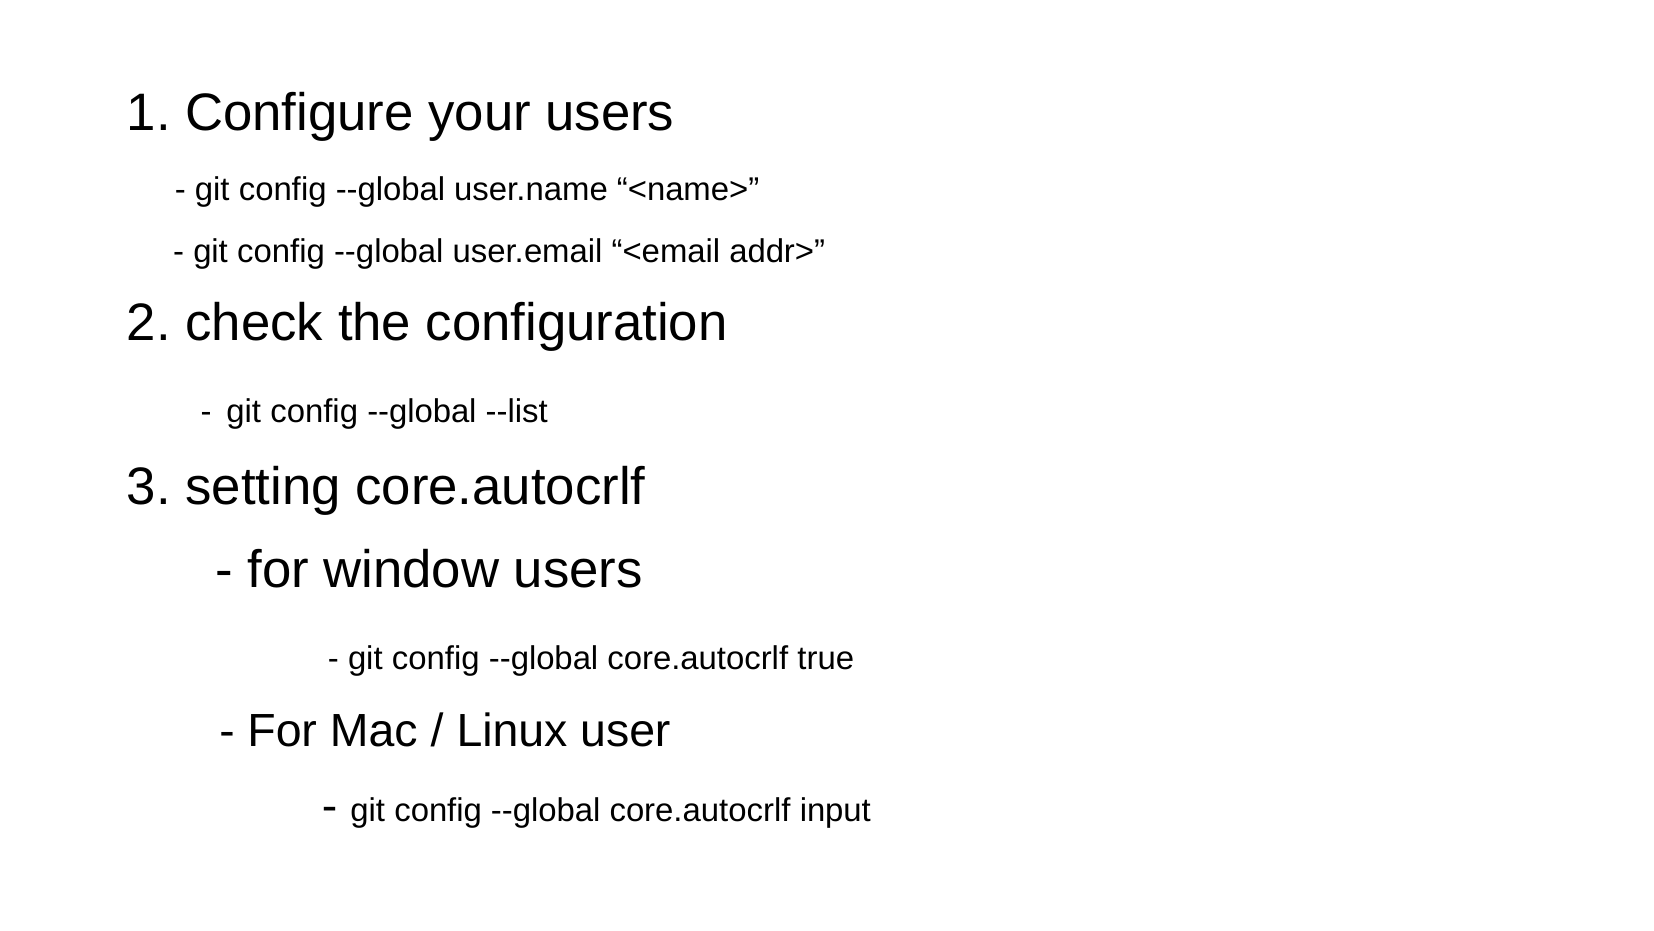

# 1. Configure your users
 - git config --global user.name “<name>”
 - git config --global user.email “<email addr>”
2. check the configuration
 - git config --global --list
3. setting core.autocrlf
 - for window users
 - git config --global core.autocrlf true
 - For Mac / Linux user
 - git config --global core.autocrlf input